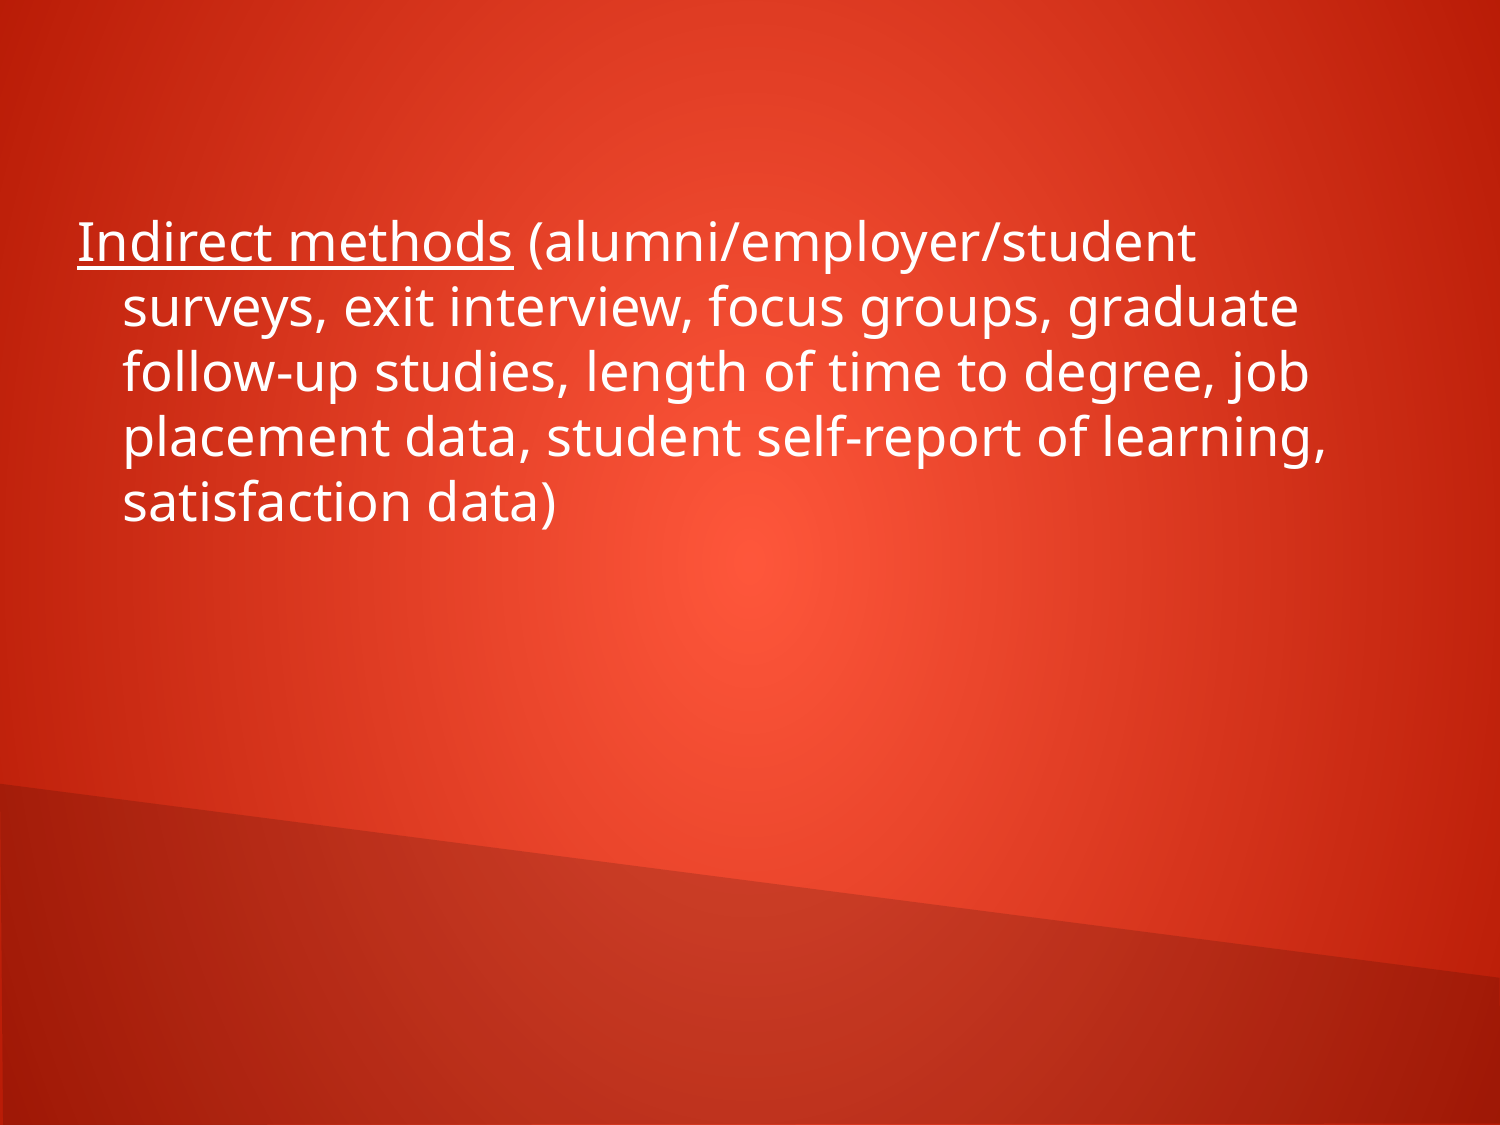

# Indirect methods (alumni/employer/student surveys, exit interview, focus groups, graduate follow-up studies, length of time to degree, job placement data, student self-report of learning, satisfaction data)